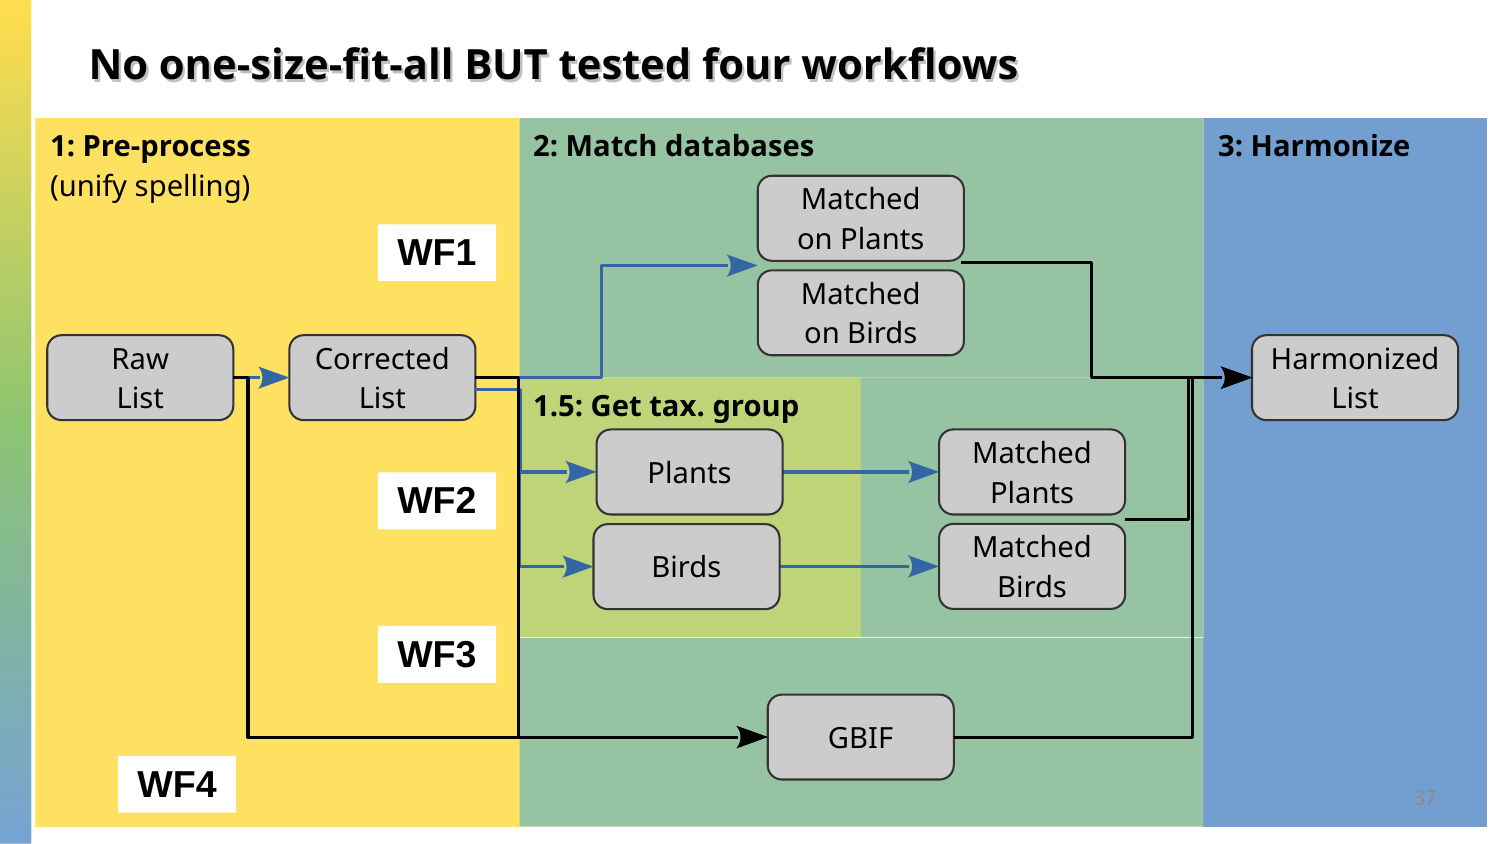

# No one-size-fit-all BUT tested four workflows
1: Pre-process
(unify spelling)
2: Match databases
3: Harmonize
Matched
on Plants
Matched
on Birds
WF1
Raw
List
Corrected
List
Harmonized
List
1.5: Get tax. group
Plants
Birds
Matched
Plants
Matched
Birds
WF2
WF3
GBIF
WF4